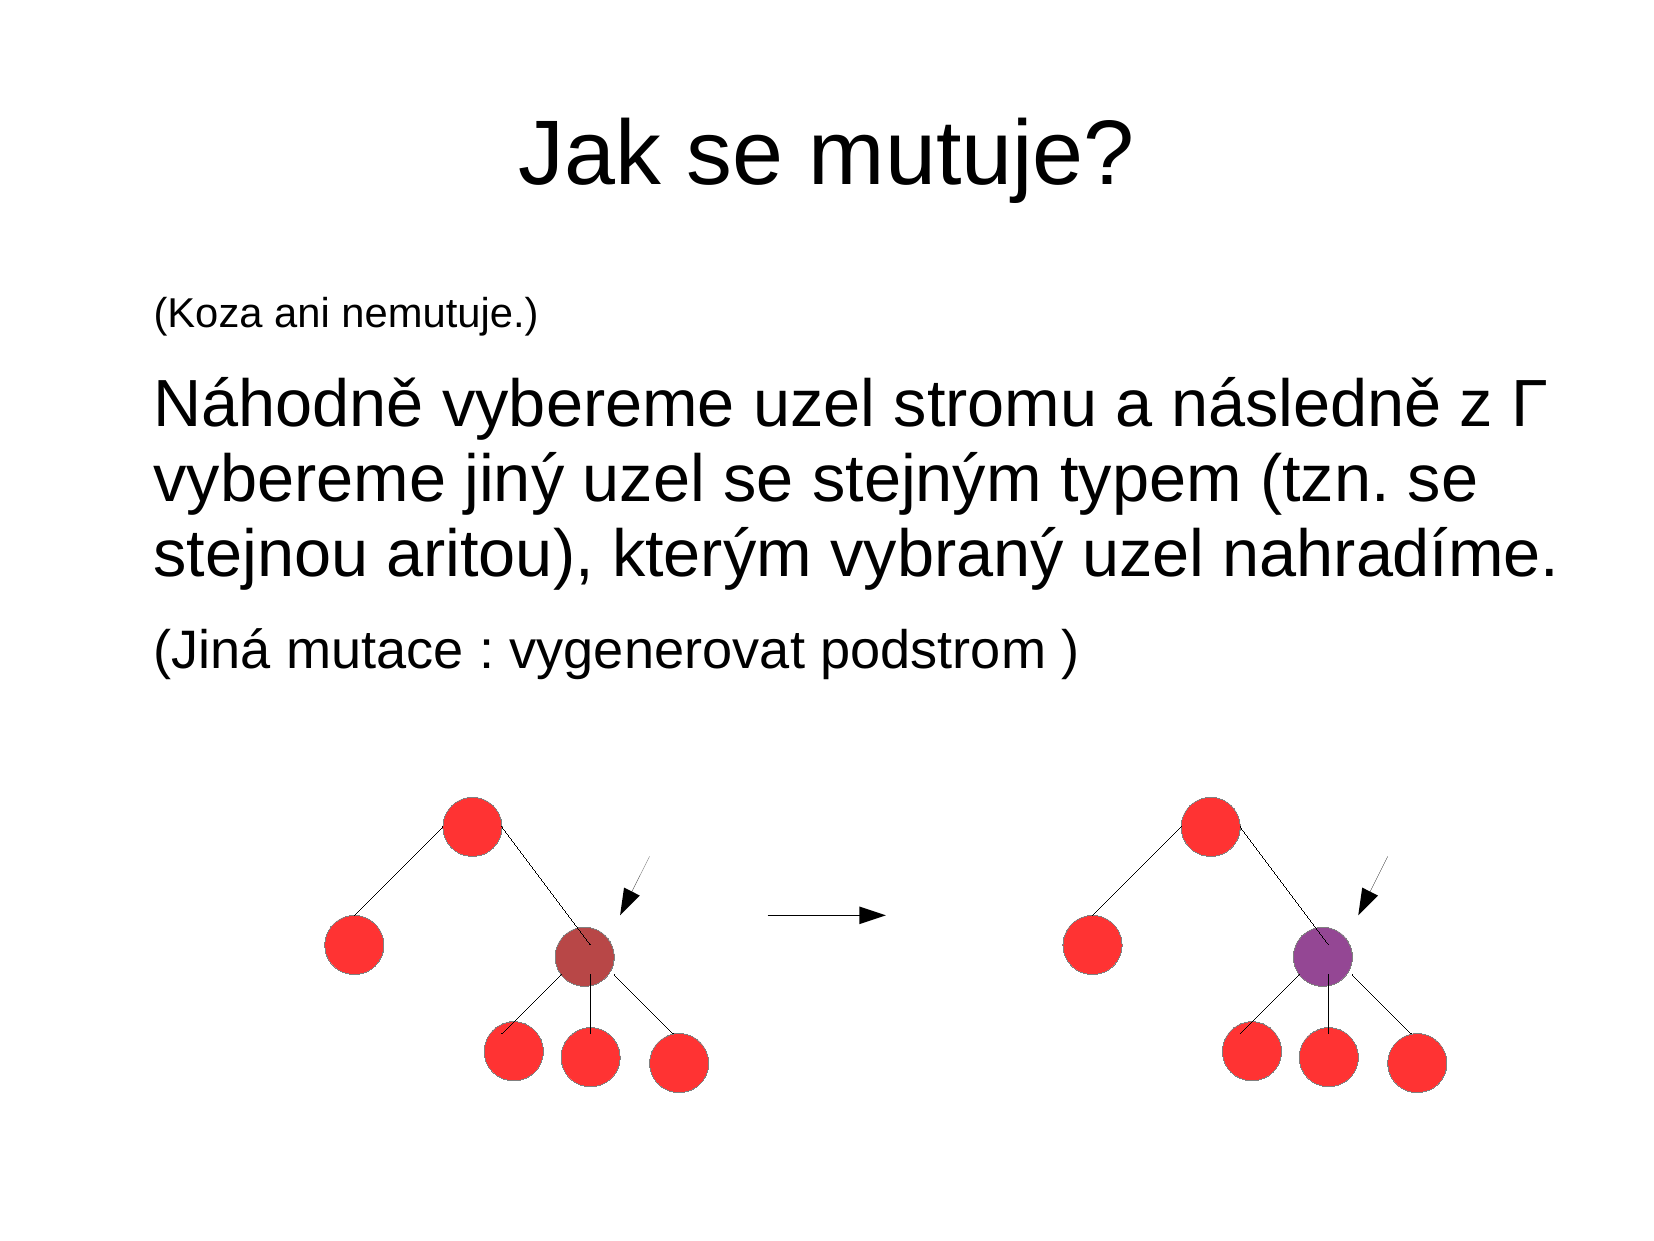

# Jak se mutuje?
(Koza ani nemutuje.)
Náhodně vybereme uzel stromu a následně z Γ vybereme jiný uzel se stejným typem (tzn. se stejnou aritou), kterým vybraný uzel nahradíme.
(Jiná mutace : vygenerovat podstrom )